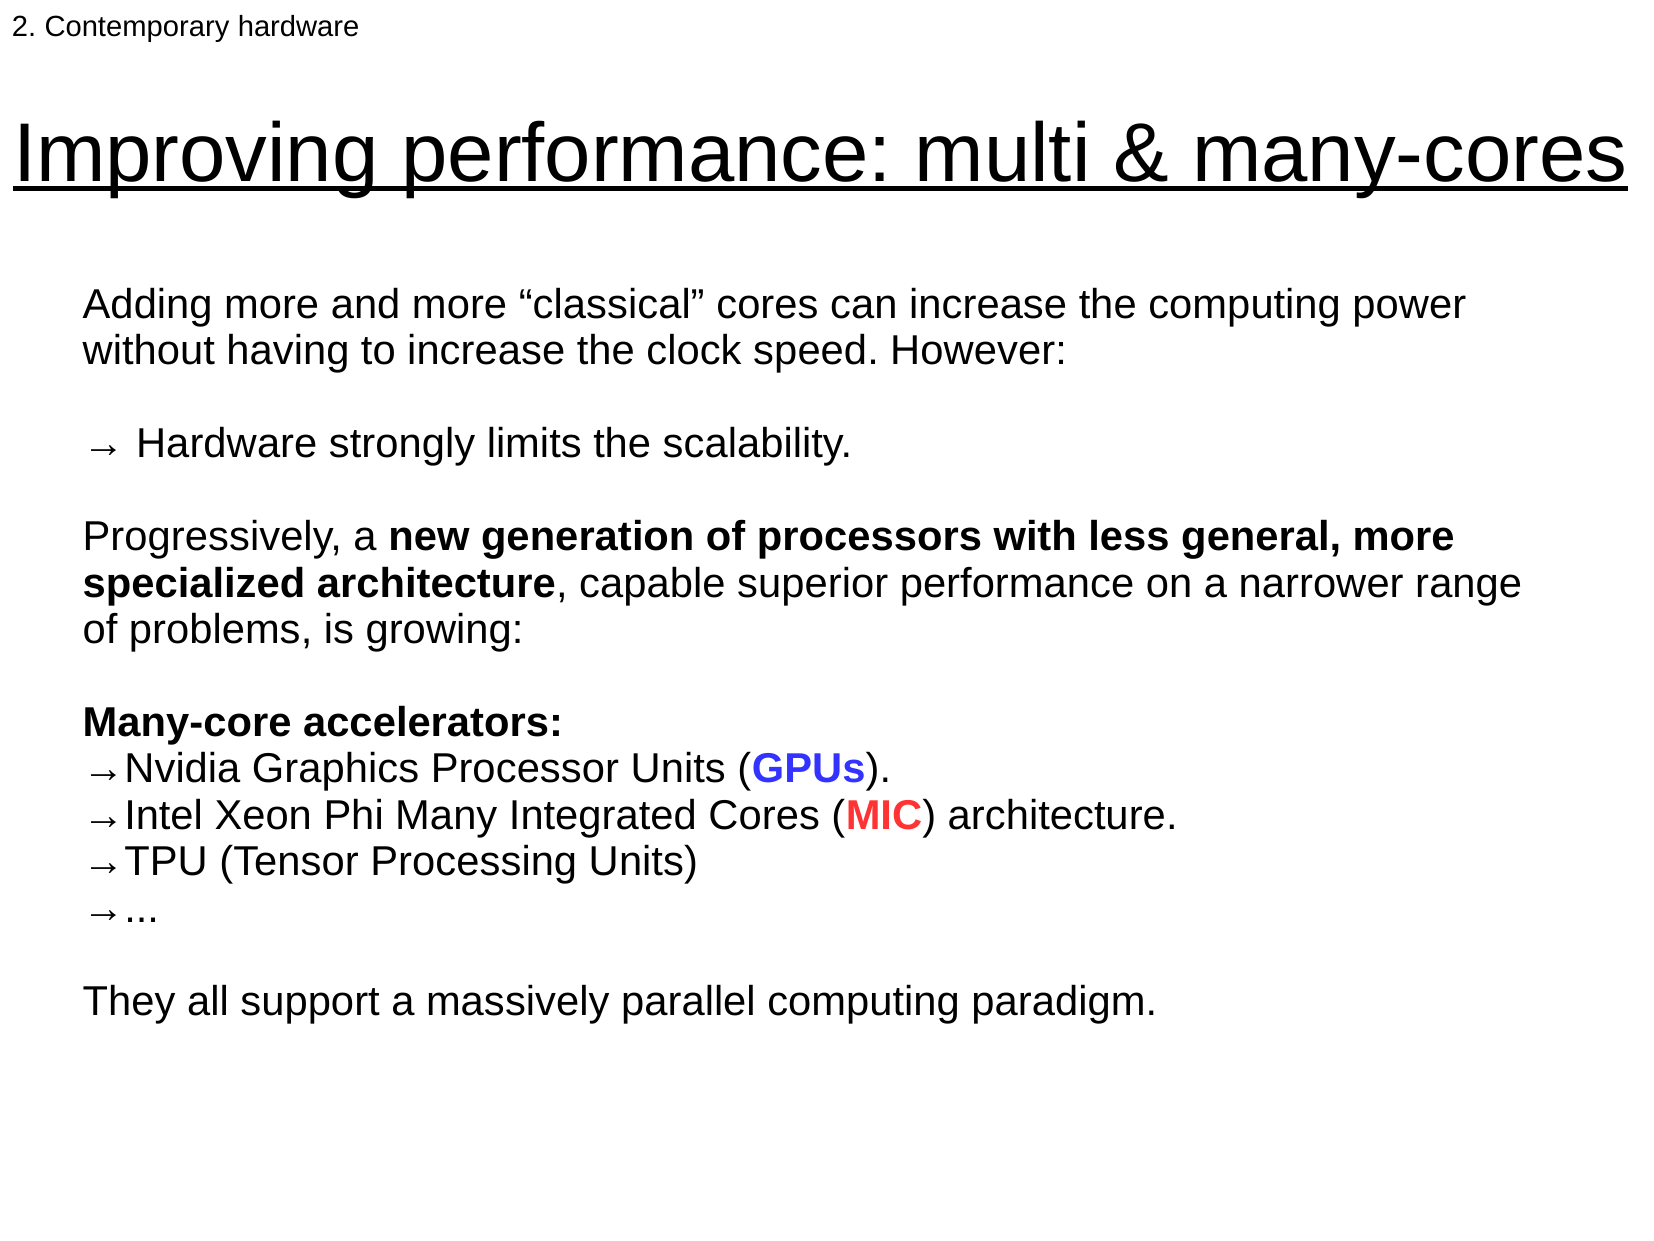

2. Contemporary hardware
# Improving performance: multi & many-cores
Adding more and more “classical” cores can increase the computing power without having to increase the clock speed. However:
→ Hardware strongly limits the scalability.
Progressively, a new generation of processors with less general, more specialized architecture, capable superior performance on a narrower range of problems, is growing:
Many-core accelerators:
→Nvidia Graphics Processor Units (GPUs).
→Intel Xeon Phi Many Integrated Cores (MIC) architecture.
→TPU (Tensor Processing Units)
→...
They all support a massively parallel computing paradigm.